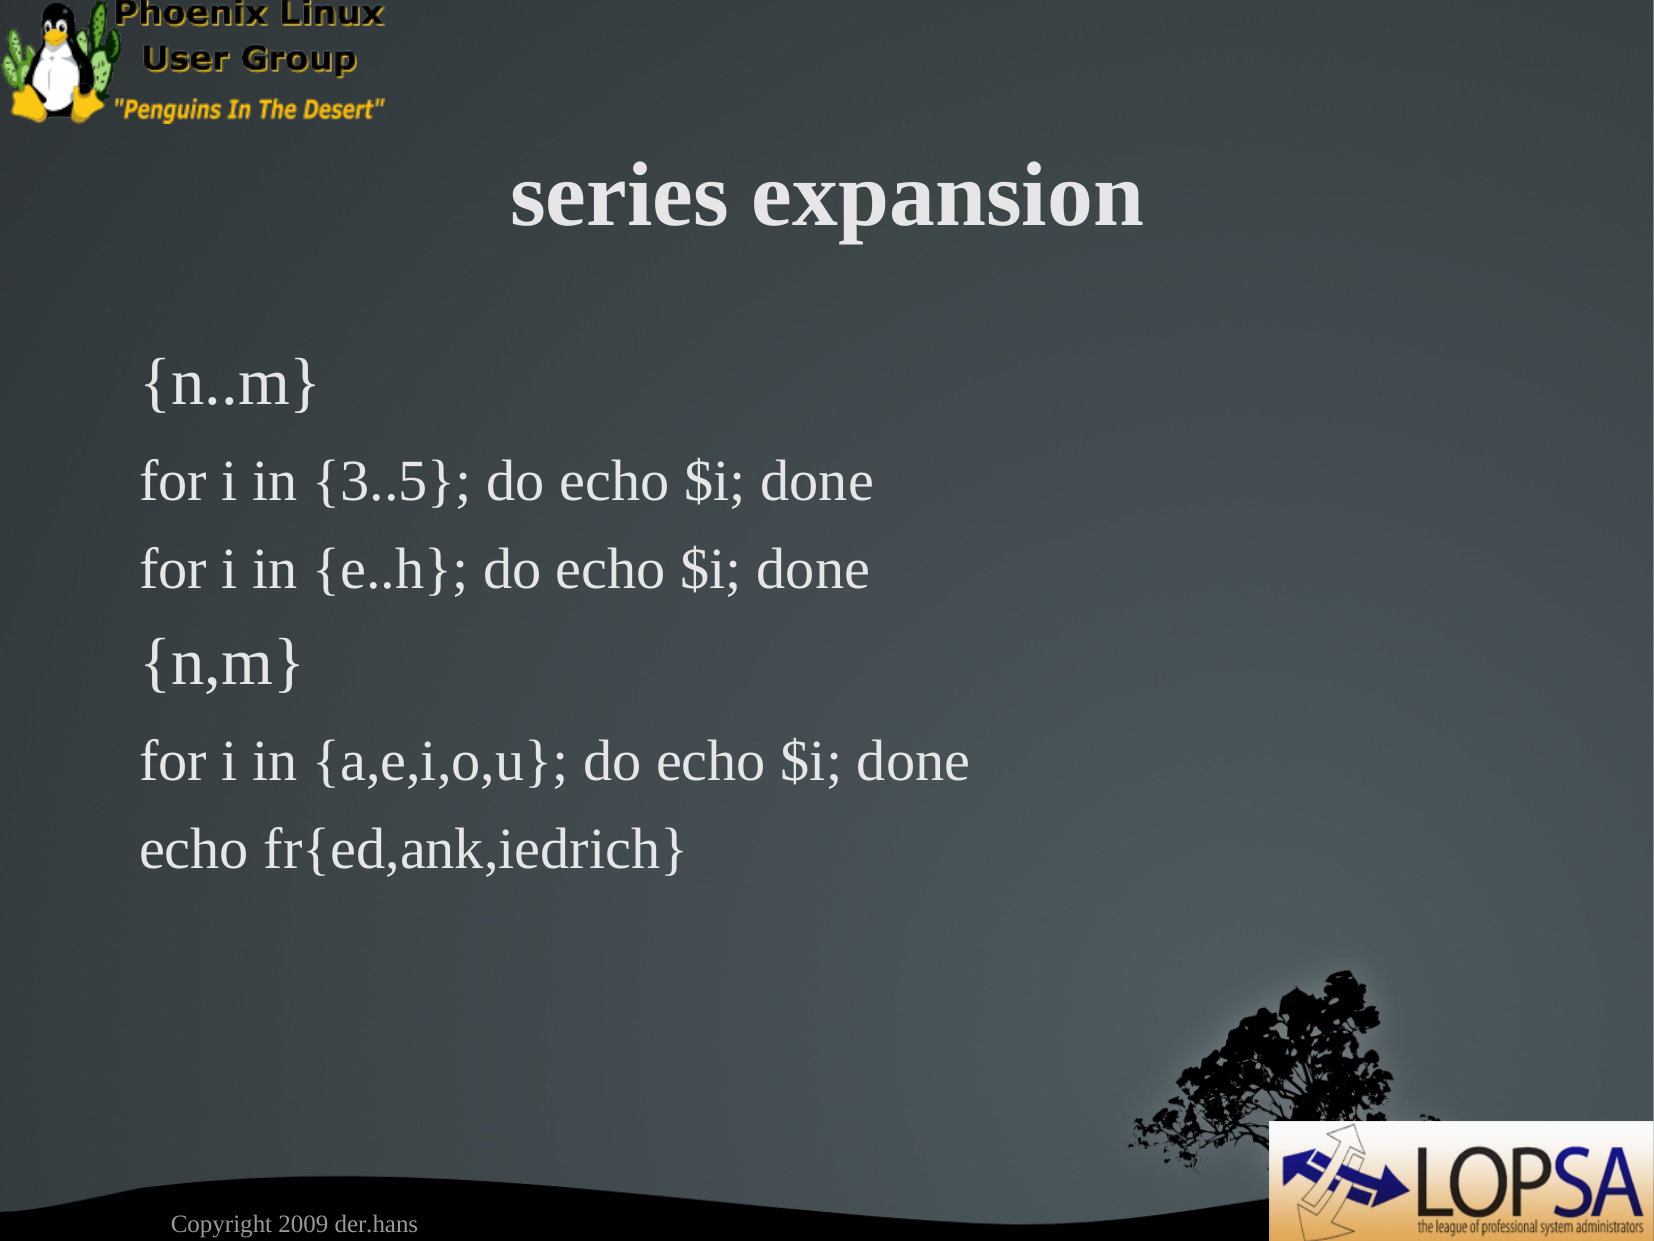

# series expansion
{n..m}
for i in {3..5}; do echo $i; done
for i in {e..h}; do echo $i; done
{n,m}
for i in {a,e,i,o,u}; do echo $i; done
echo fr{ed,ank,iedrich}